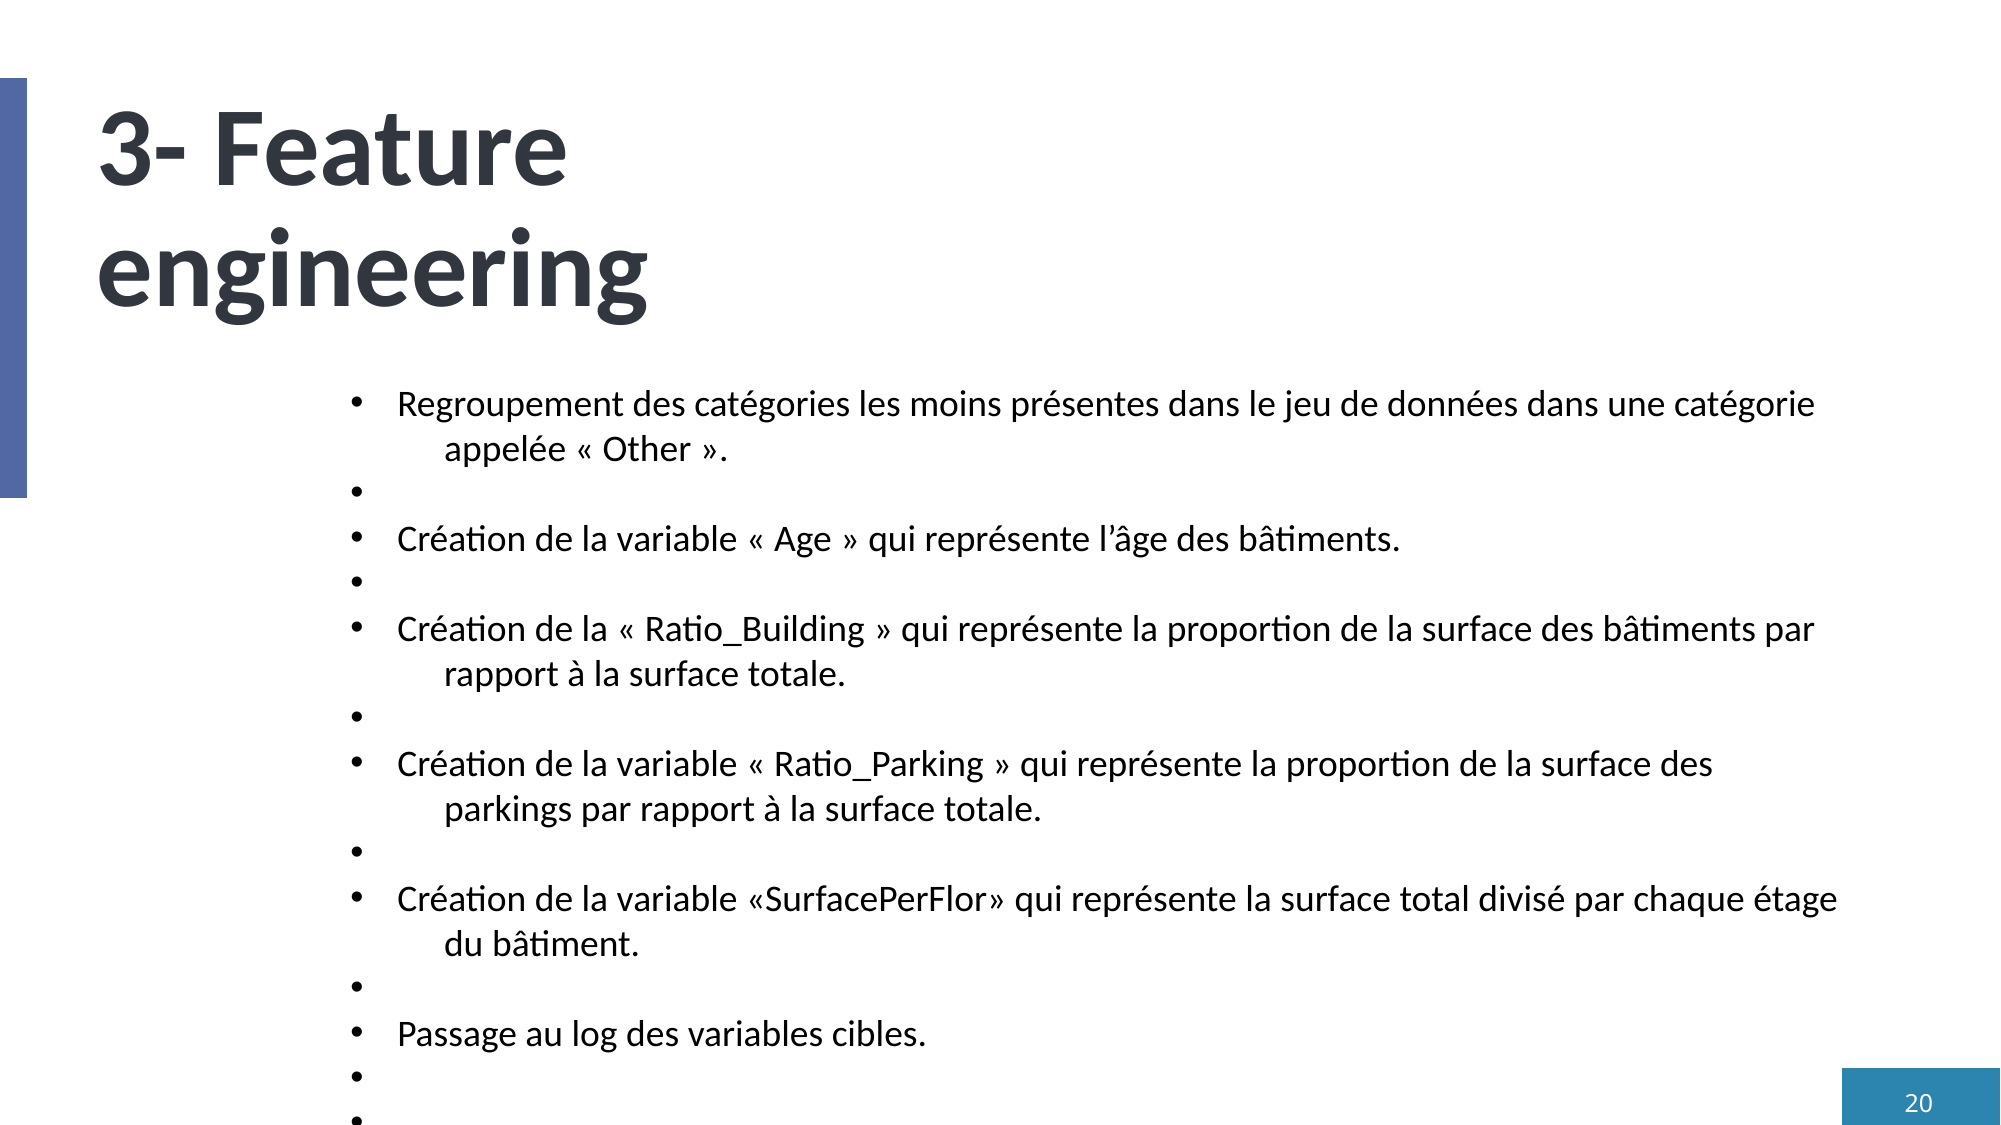

# 3- Feature engineering
Regroupement des catégories les moins présentes dans le jeu de données dans une catégorie appelée « Other ».
Création de la variable « Age » qui représente l’âge des bâtiments.
Création de la « Ratio_Building » qui représente la proportion de la surface des bâtiments par rapport à la surface totale.
Création de la variable « Ratio_Parking » qui représente la proportion de la surface des parkings par rapport à la surface totale.
Création de la variable «SurfacePerFlor» qui représente la surface total divisé par chaque étage du bâtiment.
Passage au log des variables cibles.